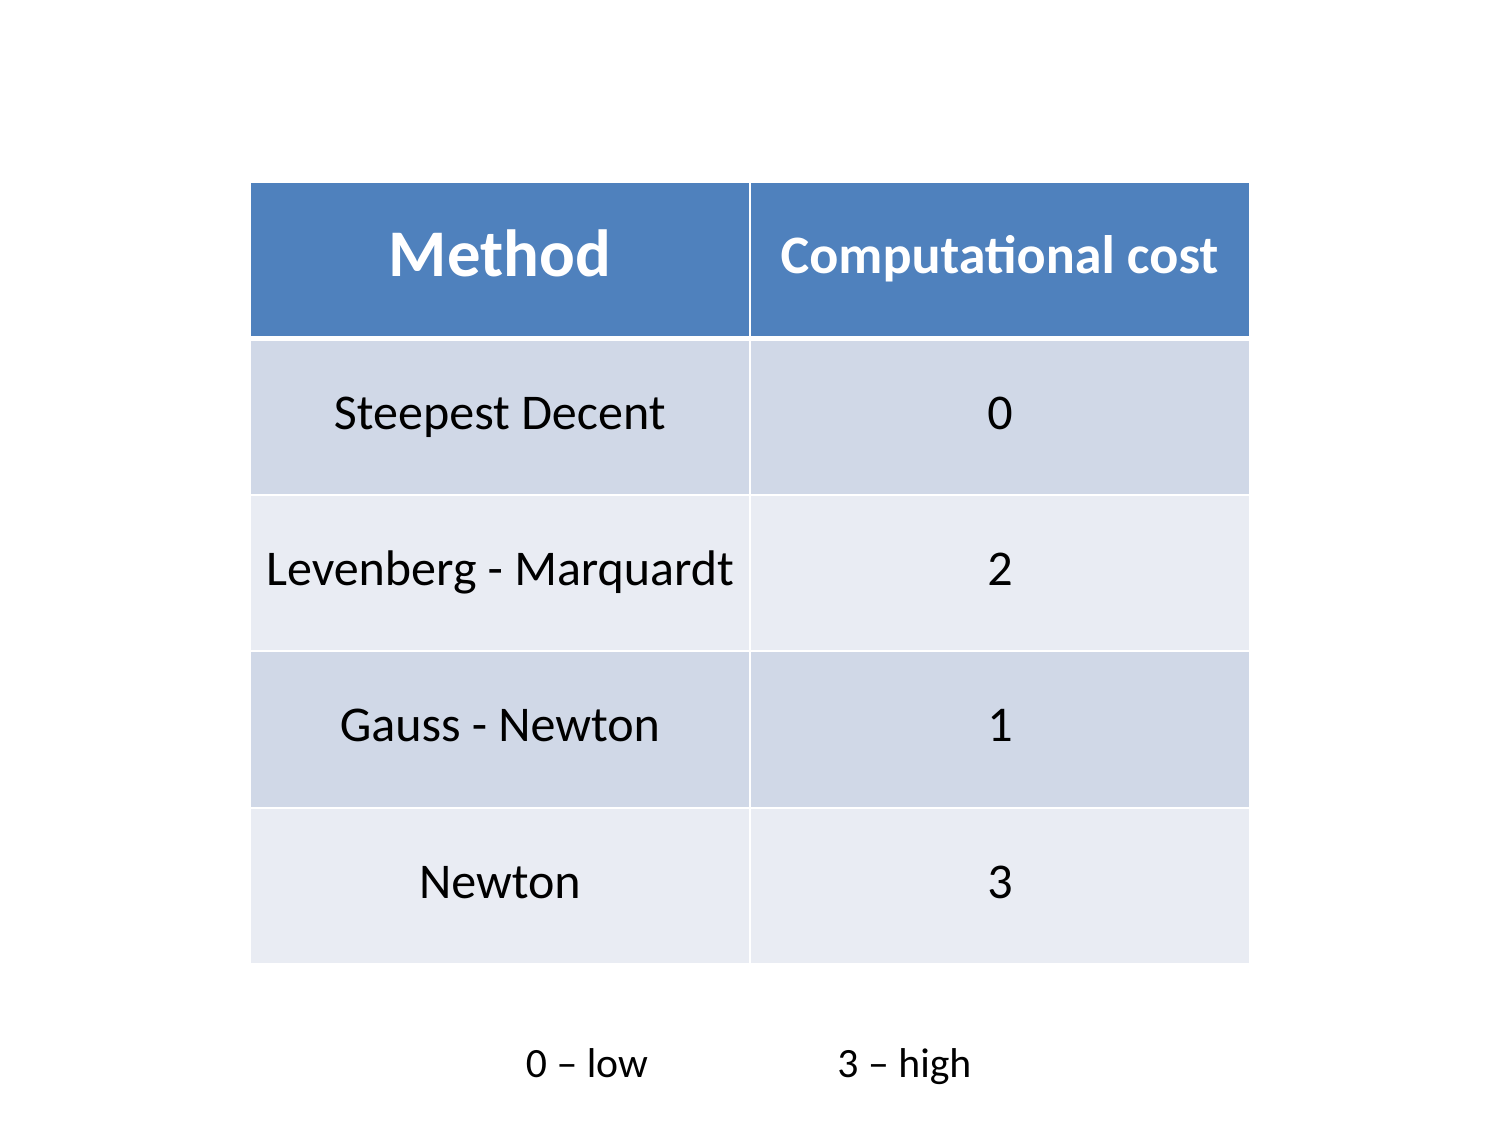

| Method | Computational cost |
| --- | --- |
| Steepest Decent | 0 |
| Levenberg - Marquardt | 2 |
| Gauss - Newton | 1 |
| Newton | 3 |
0 – low 3 – high